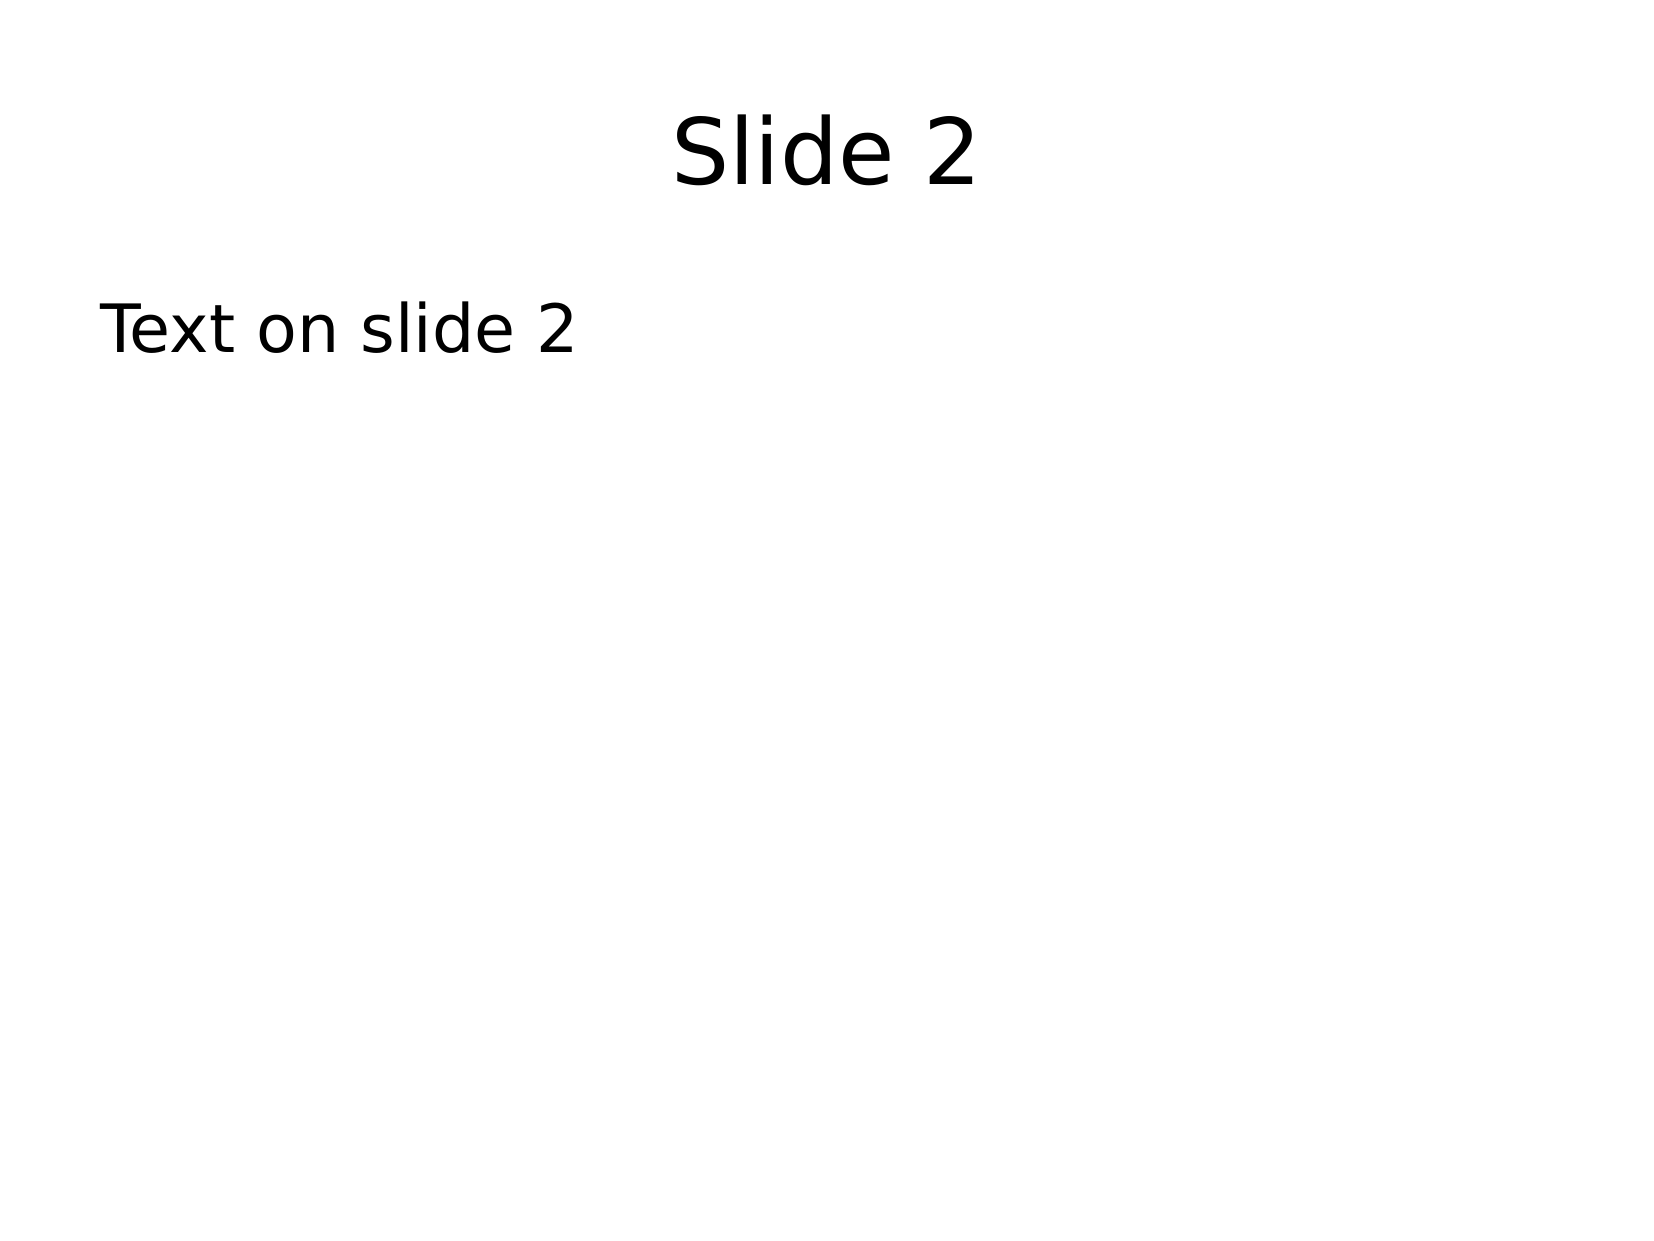

# Slide 2
Text on slide 2